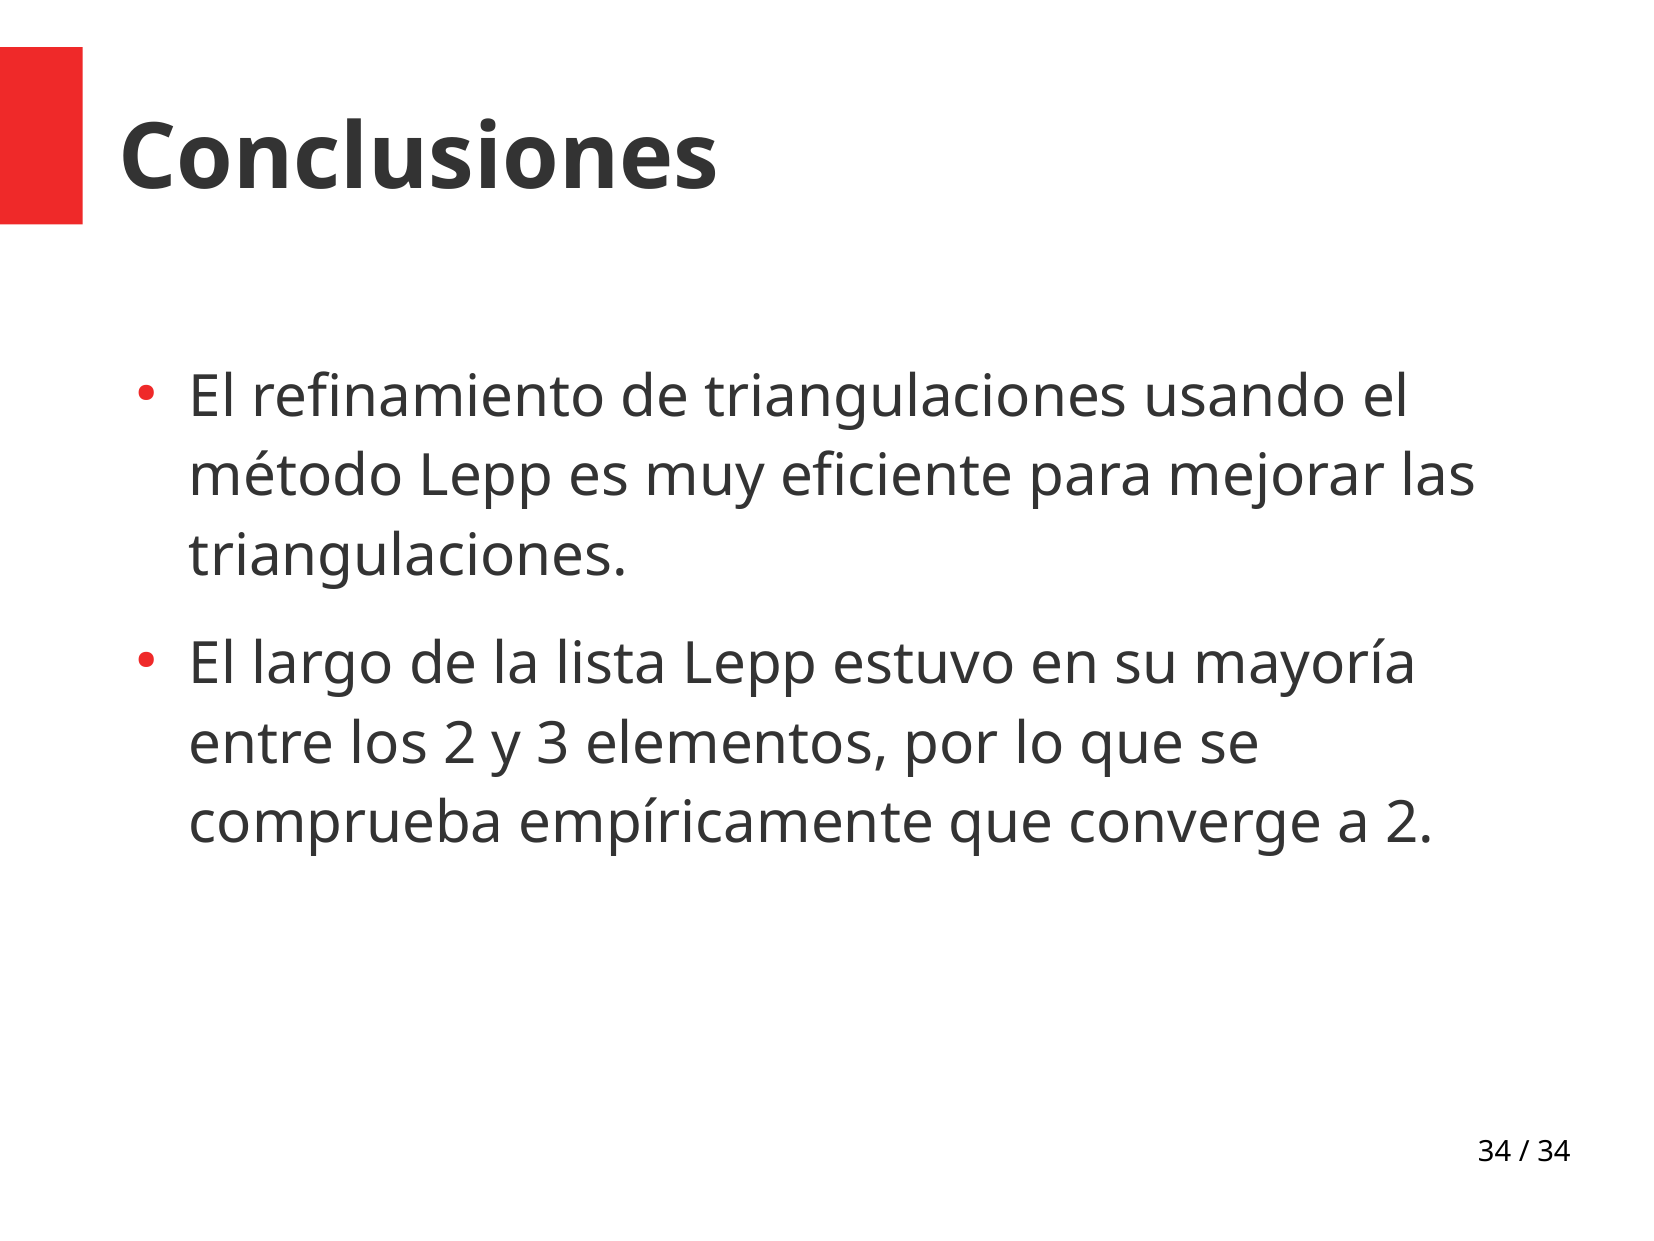

# Conclusiones
El refinamiento de triangulaciones usando el método Lepp es muy eficiente para mejorar las triangulaciones.
El largo de la lista Lepp estuvo en su mayoría entre los 2 y 3 elementos, por lo que se comprueba empíricamente que converge a 2.
34